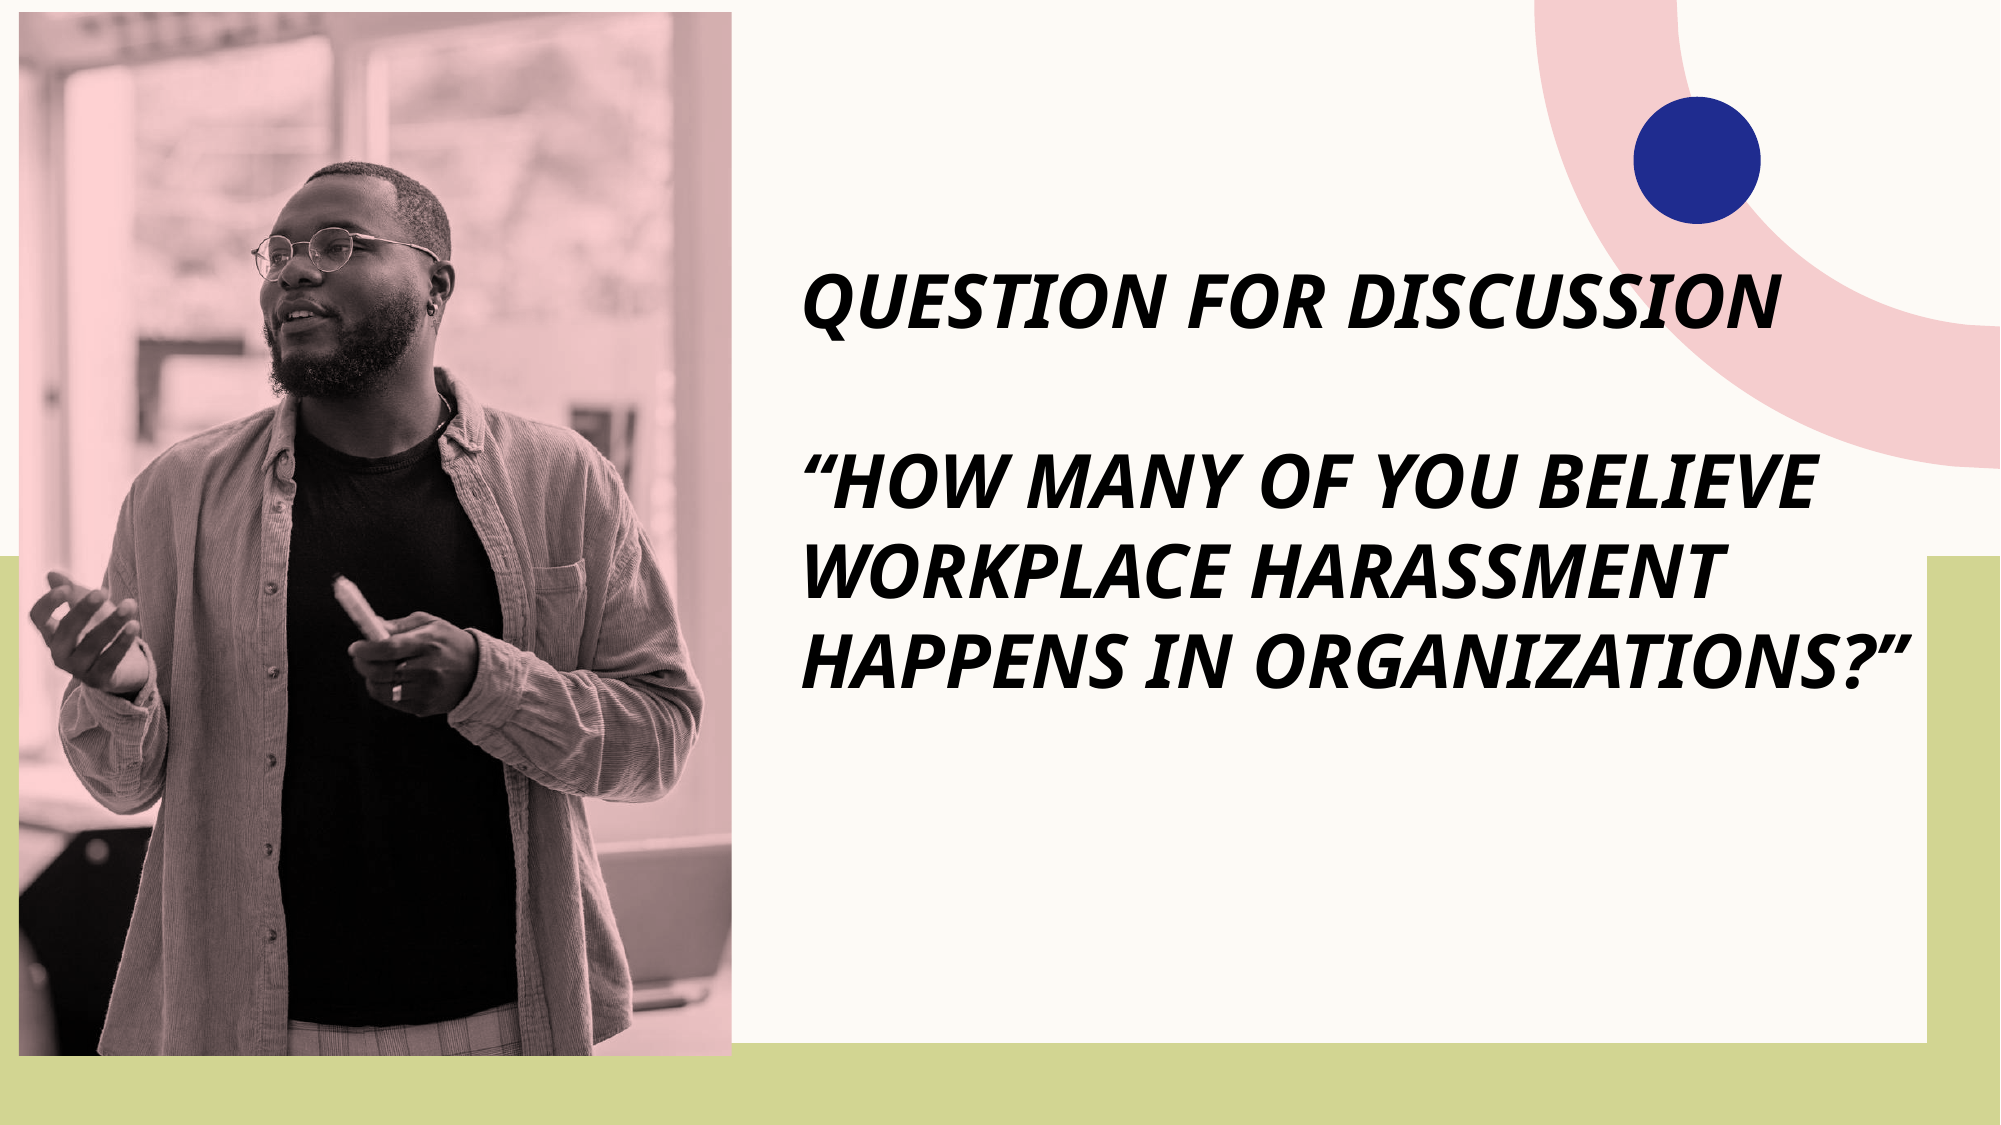

# Question for discussion “How many of you believe workplace harassment happens in organizations?”